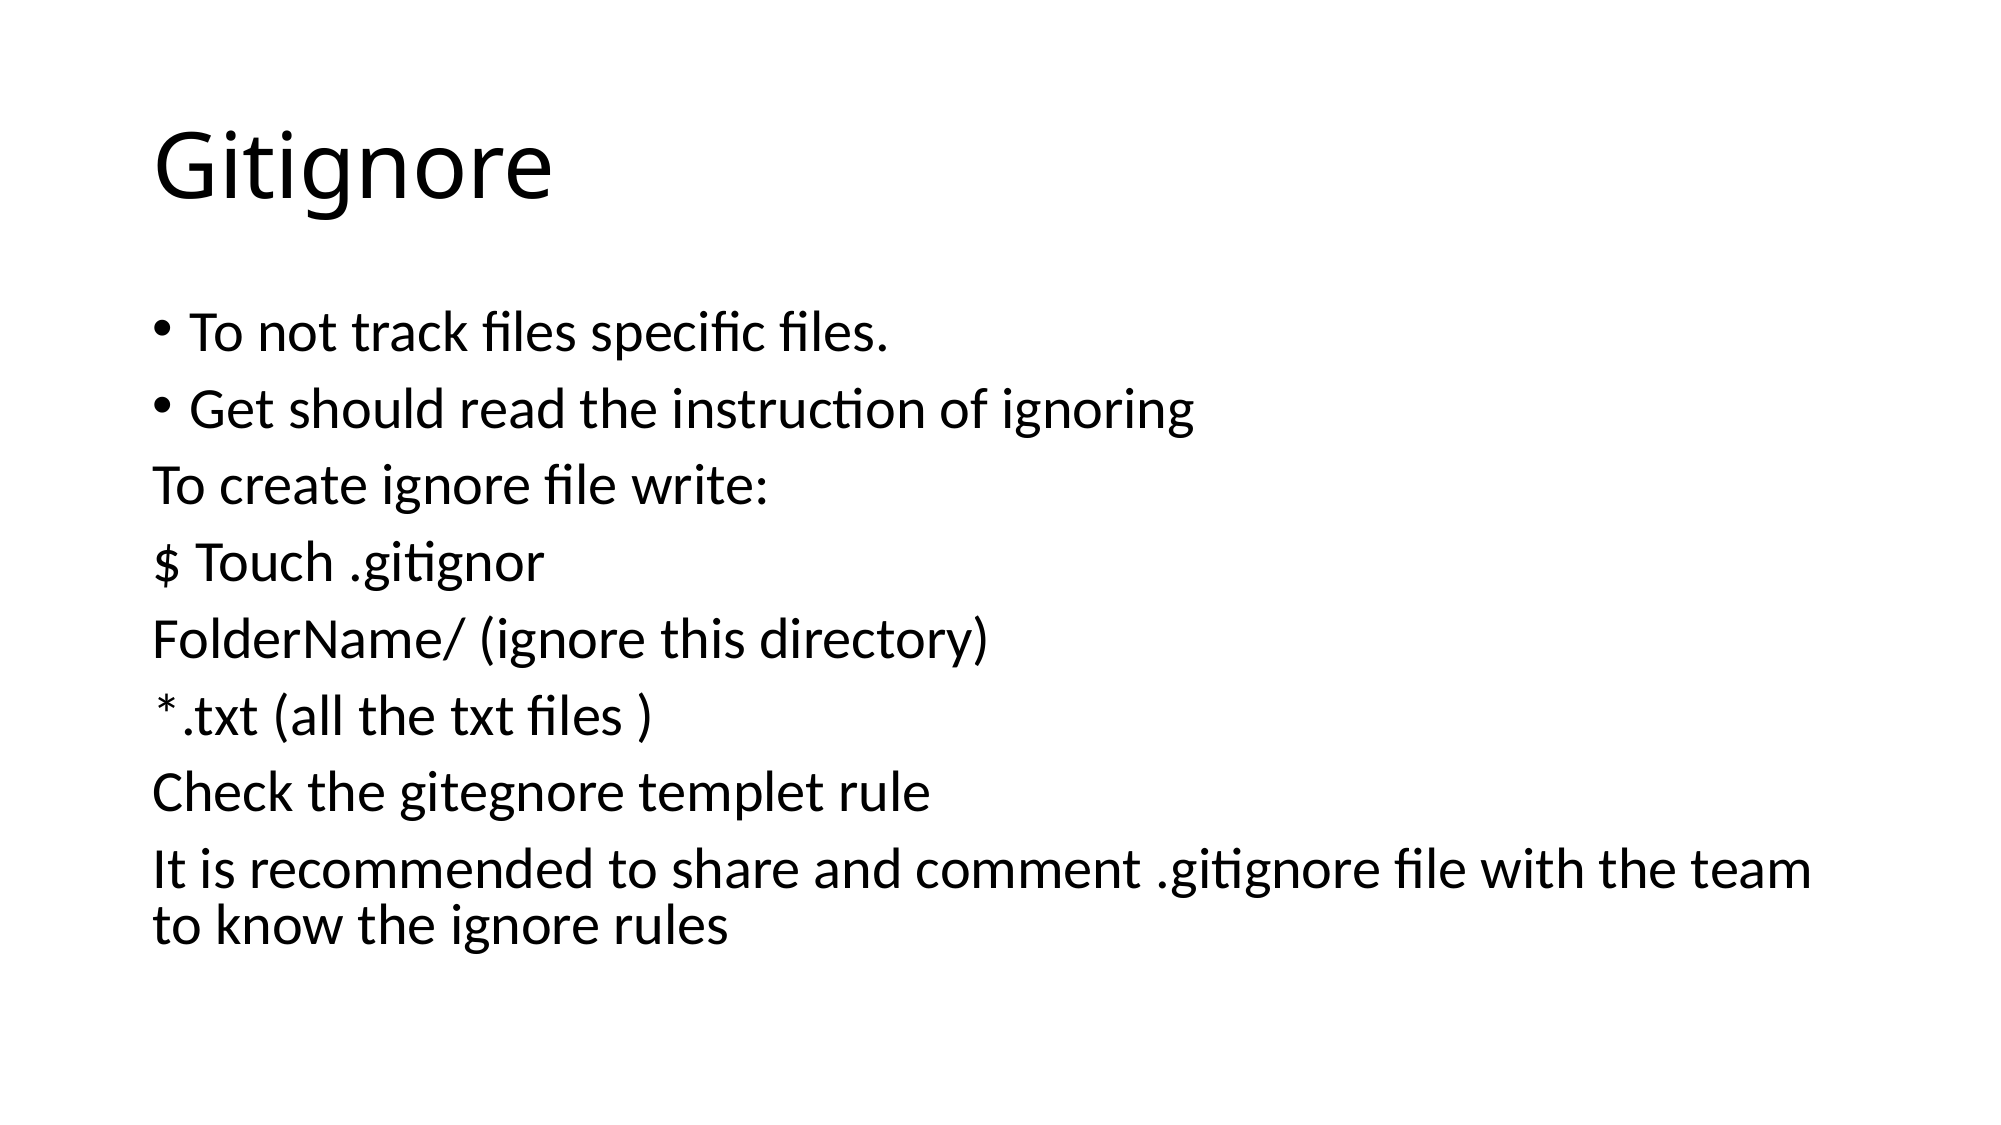

# Gitignore
To not track files specific files.
Get should read the instruction of ignoring
To create ignore file write:
$ Touch .gitignor
FolderName/ (ignore this directory)
*.txt (all the txt files )
Check the gitegnore templet rule
It is recommended to share and comment .gitignore file with the team to know the ignore rules